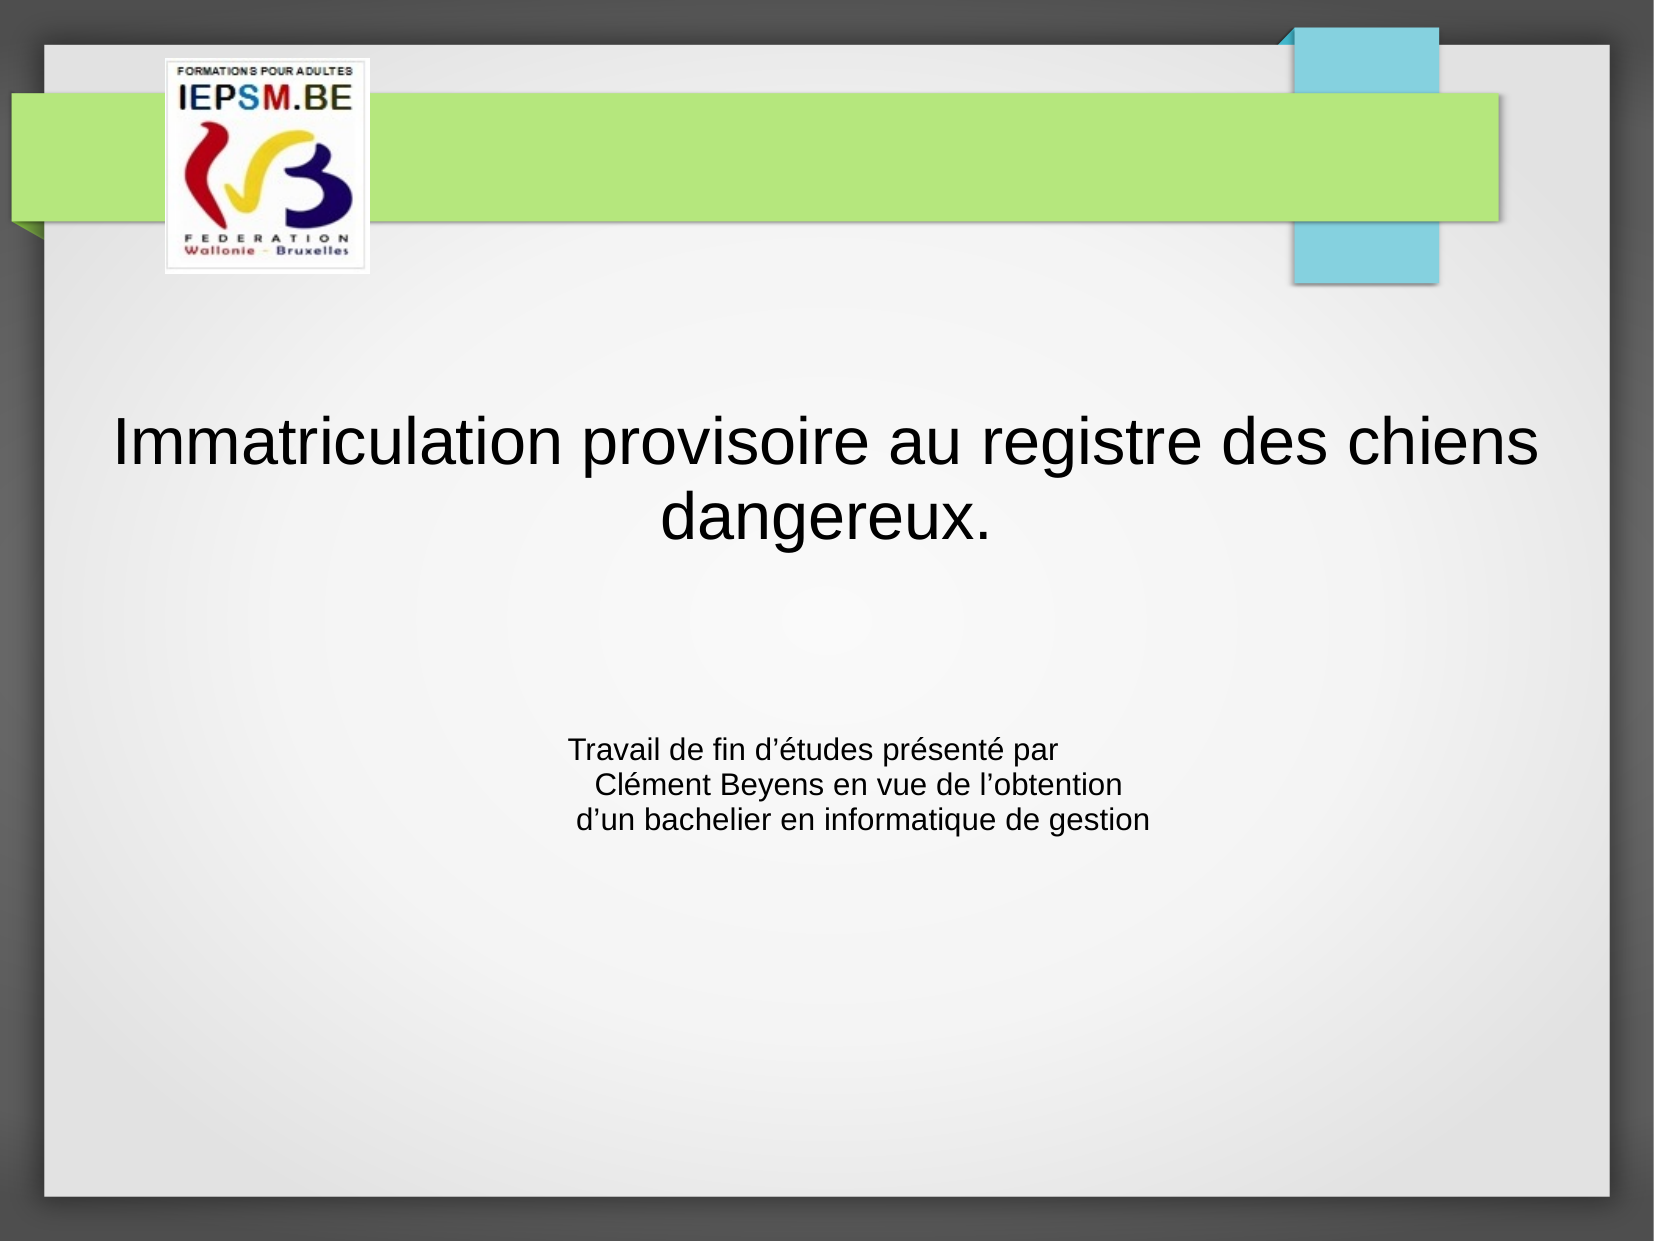

#
Immatriculation provisoire au registre des chiens dangereux.
Travail de fin d’études présenté par
	Clément Beyens en vue de l’obtention
	d’un bachelier en informatique de gestion